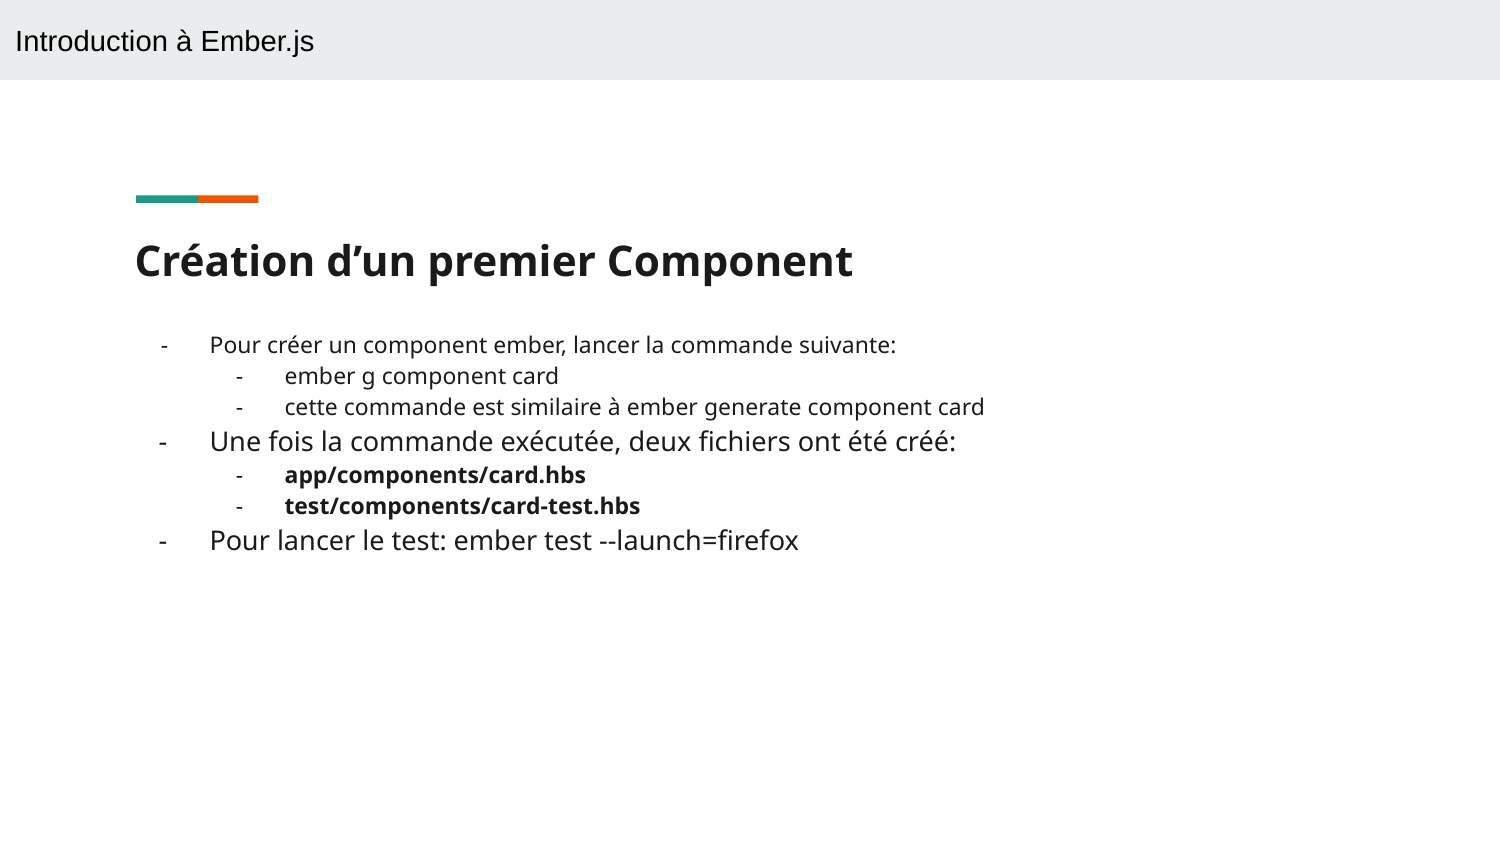

# Création d’un premier Component
Pour créer un component ember, lancer la commande suivante:
ember g component card
cette commande est similaire à ember generate component card
Une fois la commande exécutée, deux fichiers ont été créé:
app/components/card.hbs
test/components/card-test.hbs
Pour lancer le test: ember test --launch=firefox